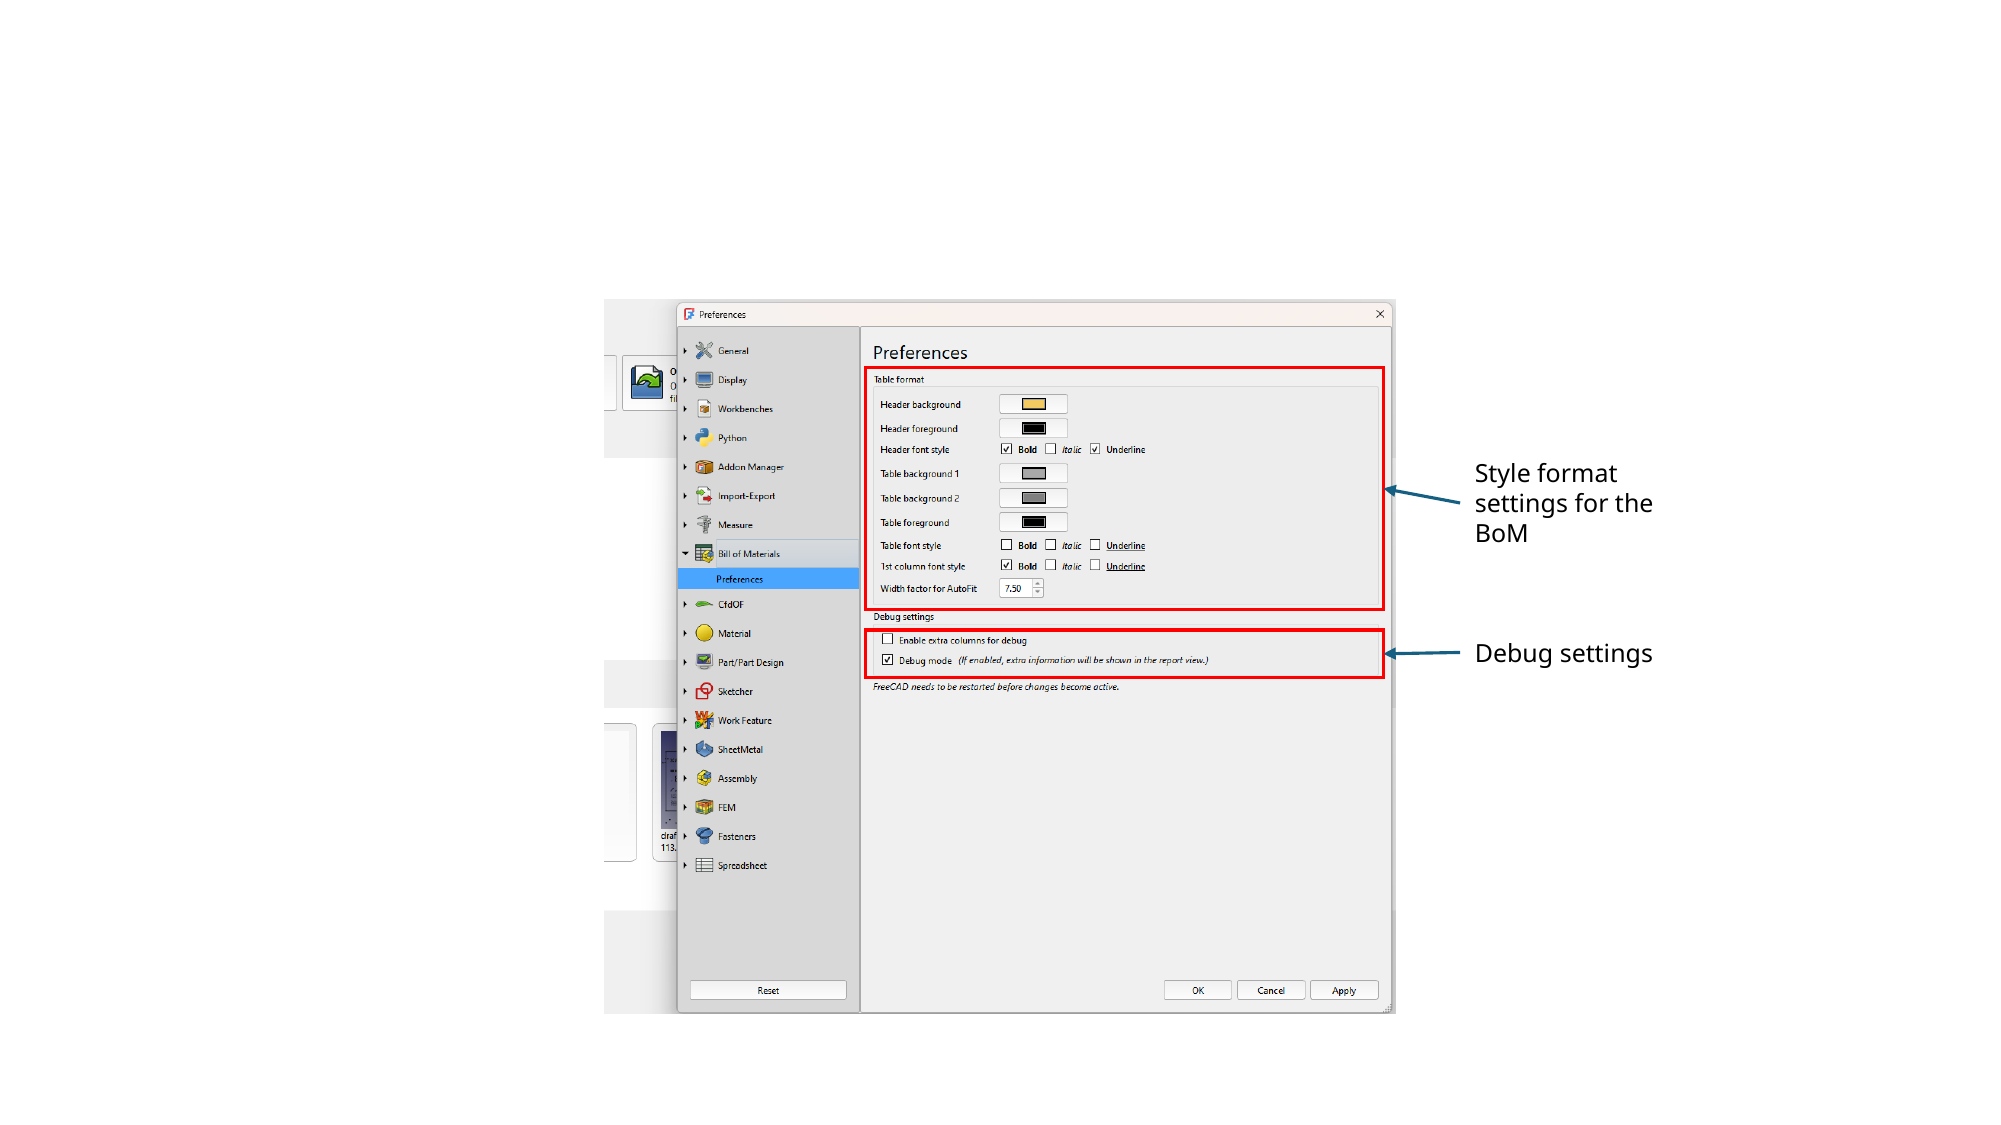

Style format settings for the BoM
Debug settings